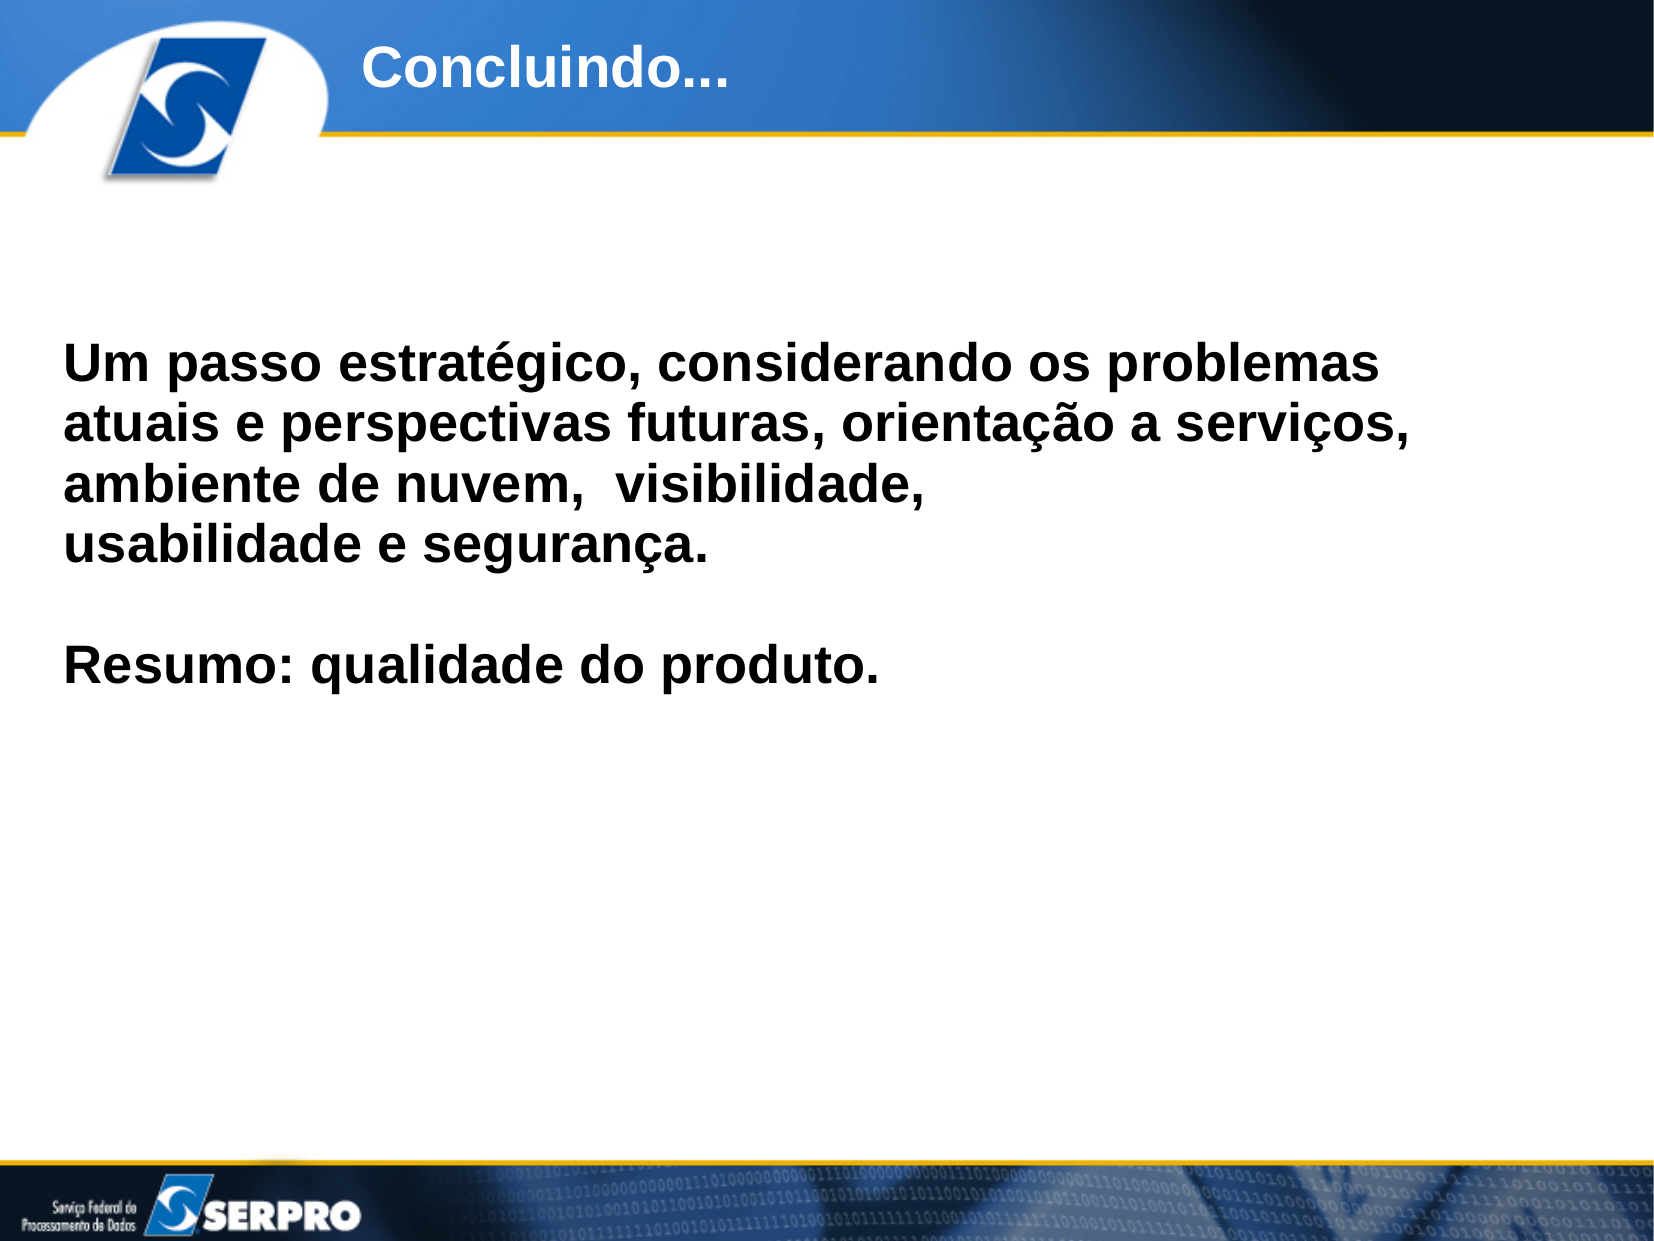

# Concluindo...
Um passo estratégico, considerando os problemas
atuais e perspectivas futuras, orientação a serviços,
ambiente de nuvem, visibilidade,
usabilidade e segurança.
Resumo: qualidade do produto.